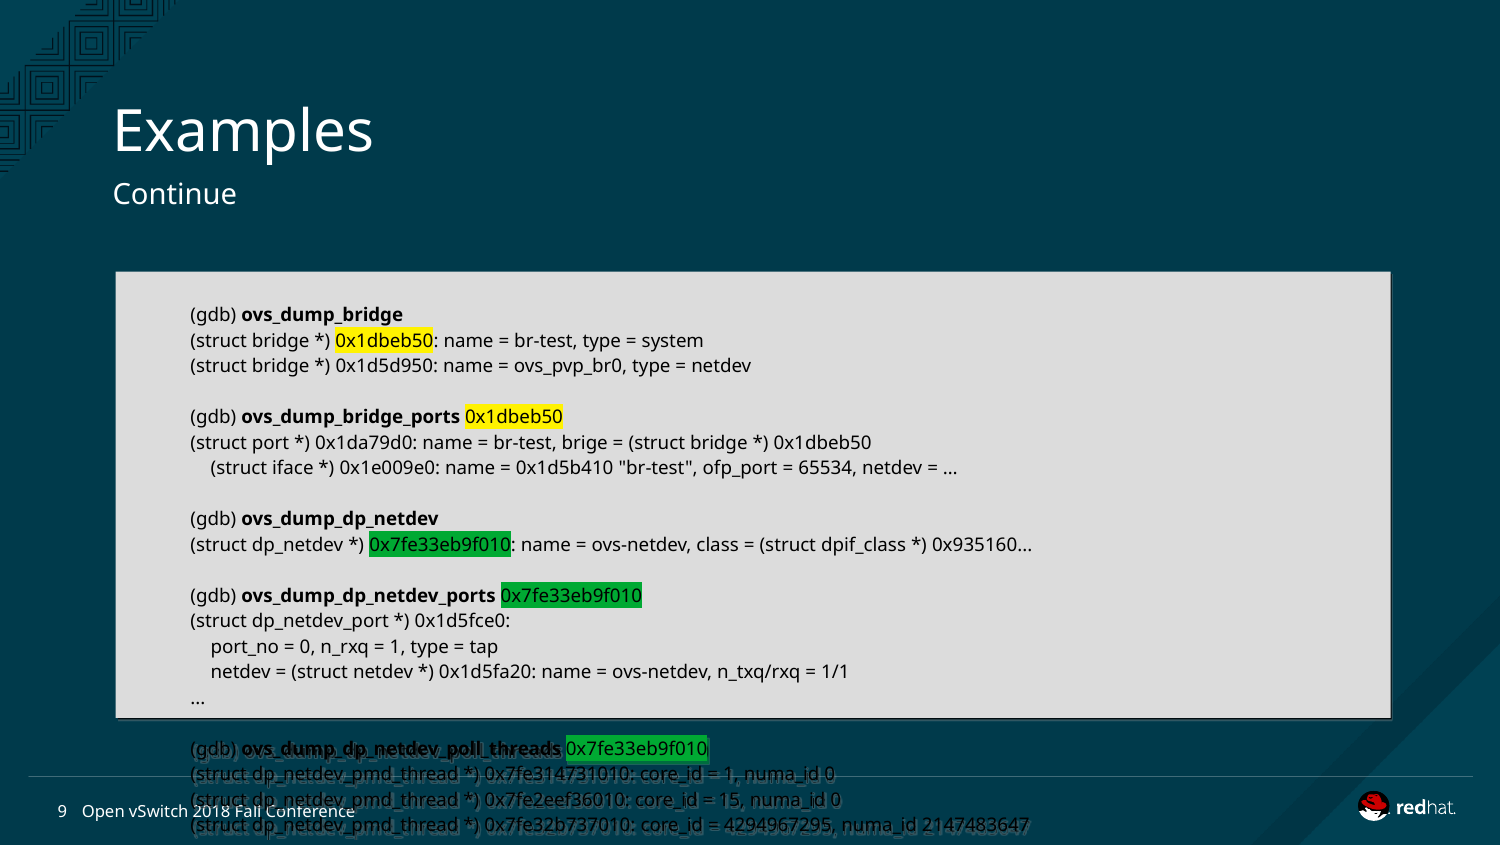

# Examples
Continue
(gdb) ovs_dump_bridge
(struct bridge *) 0x1dbeb50: name = br-test, type = system
(struct bridge *) 0x1d5d950: name = ovs_pvp_br0, type = netdev
(gdb) ovs_dump_bridge_ports 0x1dbeb50
(struct port *) 0x1da79d0: name = br-test, brige = (struct bridge *) 0x1dbeb50
 (struct iface *) 0x1e009e0: name = 0x1d5b410 "br-test", ofp_port = 65534, netdev = …
(gdb) ovs_dump_dp_netdev
(struct dp_netdev *) 0x7fe33eb9f010: name = ovs-netdev, class = (struct dpif_class *) 0x935160...
(gdb) ovs_dump_dp_netdev_ports 0x7fe33eb9f010
(struct dp_netdev_port *) 0x1d5fce0:
 port_no = 0, n_rxq = 1, type = tap
 netdev = (struct netdev *) 0x1d5fa20: name = ovs-netdev, n_txq/rxq = 1/1
...
(gdb) ovs_dump_dp_netdev_poll_threads 0x7fe33eb9f010
(struct dp_netdev_pmd_thread *) 0x7fe314731010: core_id = 1, numa_id 0
(struct dp_netdev_pmd_thread *) 0x7fe2eef36010: core_id = 15, numa_id 0
(struct dp_netdev_pmd_thread *) 0x7fe32b737010: core_id = 4294967295, numa_id 2147483647
9
Open vSwitch 2018 Fall Conference